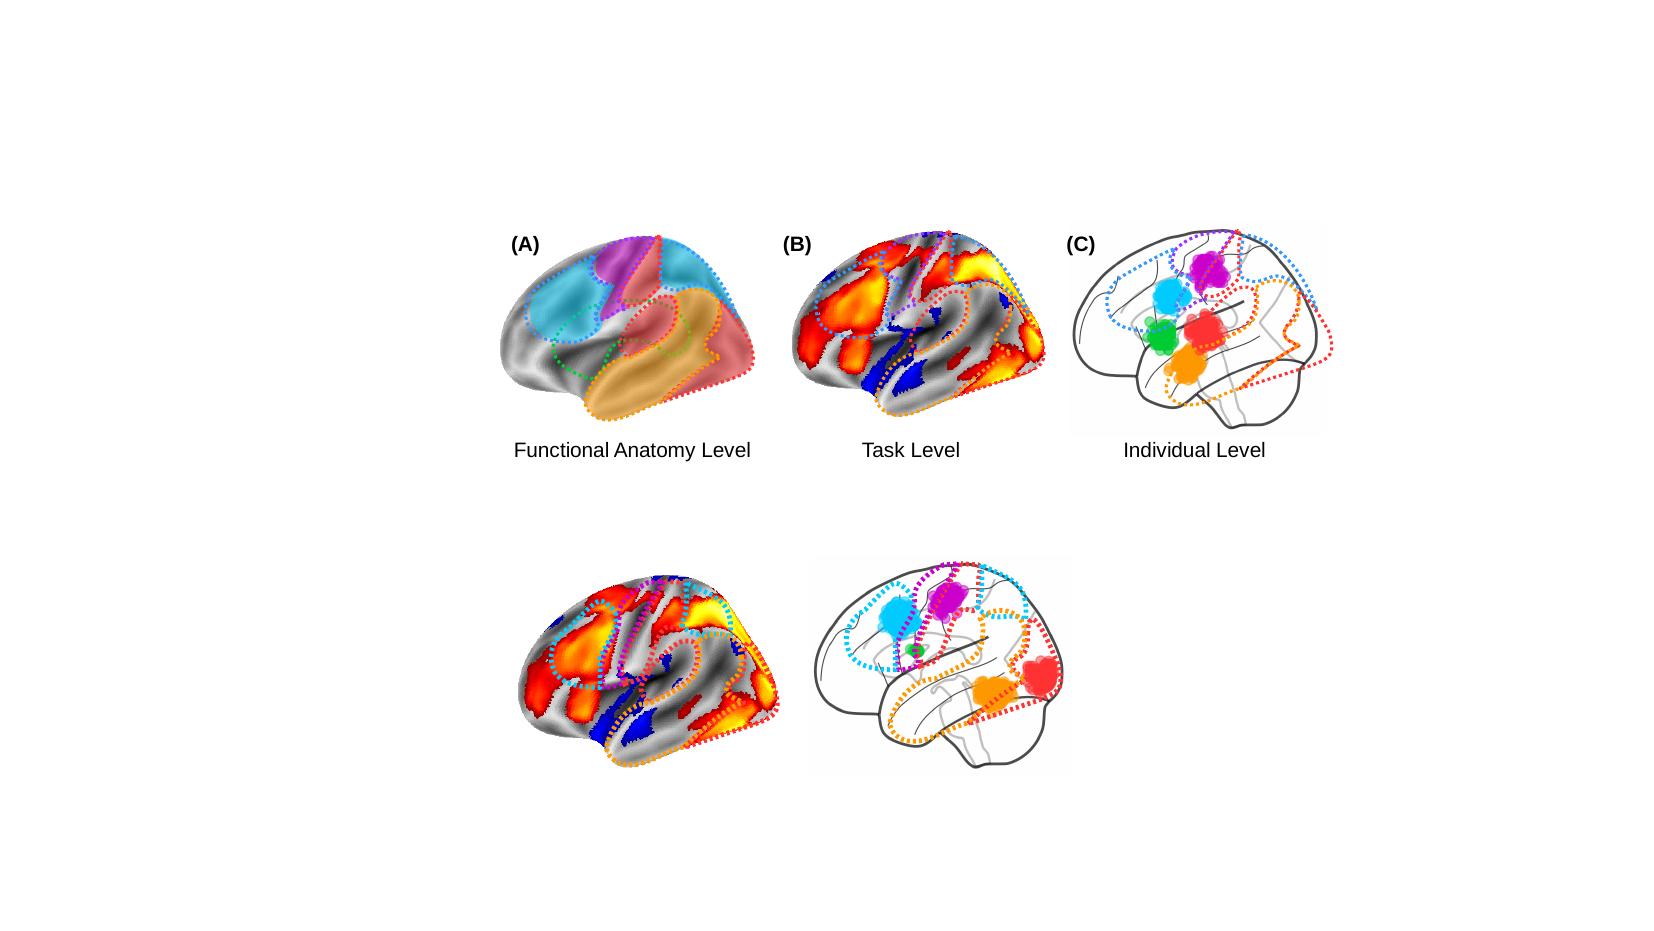

(A)
(B)
(C)
Functional Anatomy Level
Task Level
Individual Level